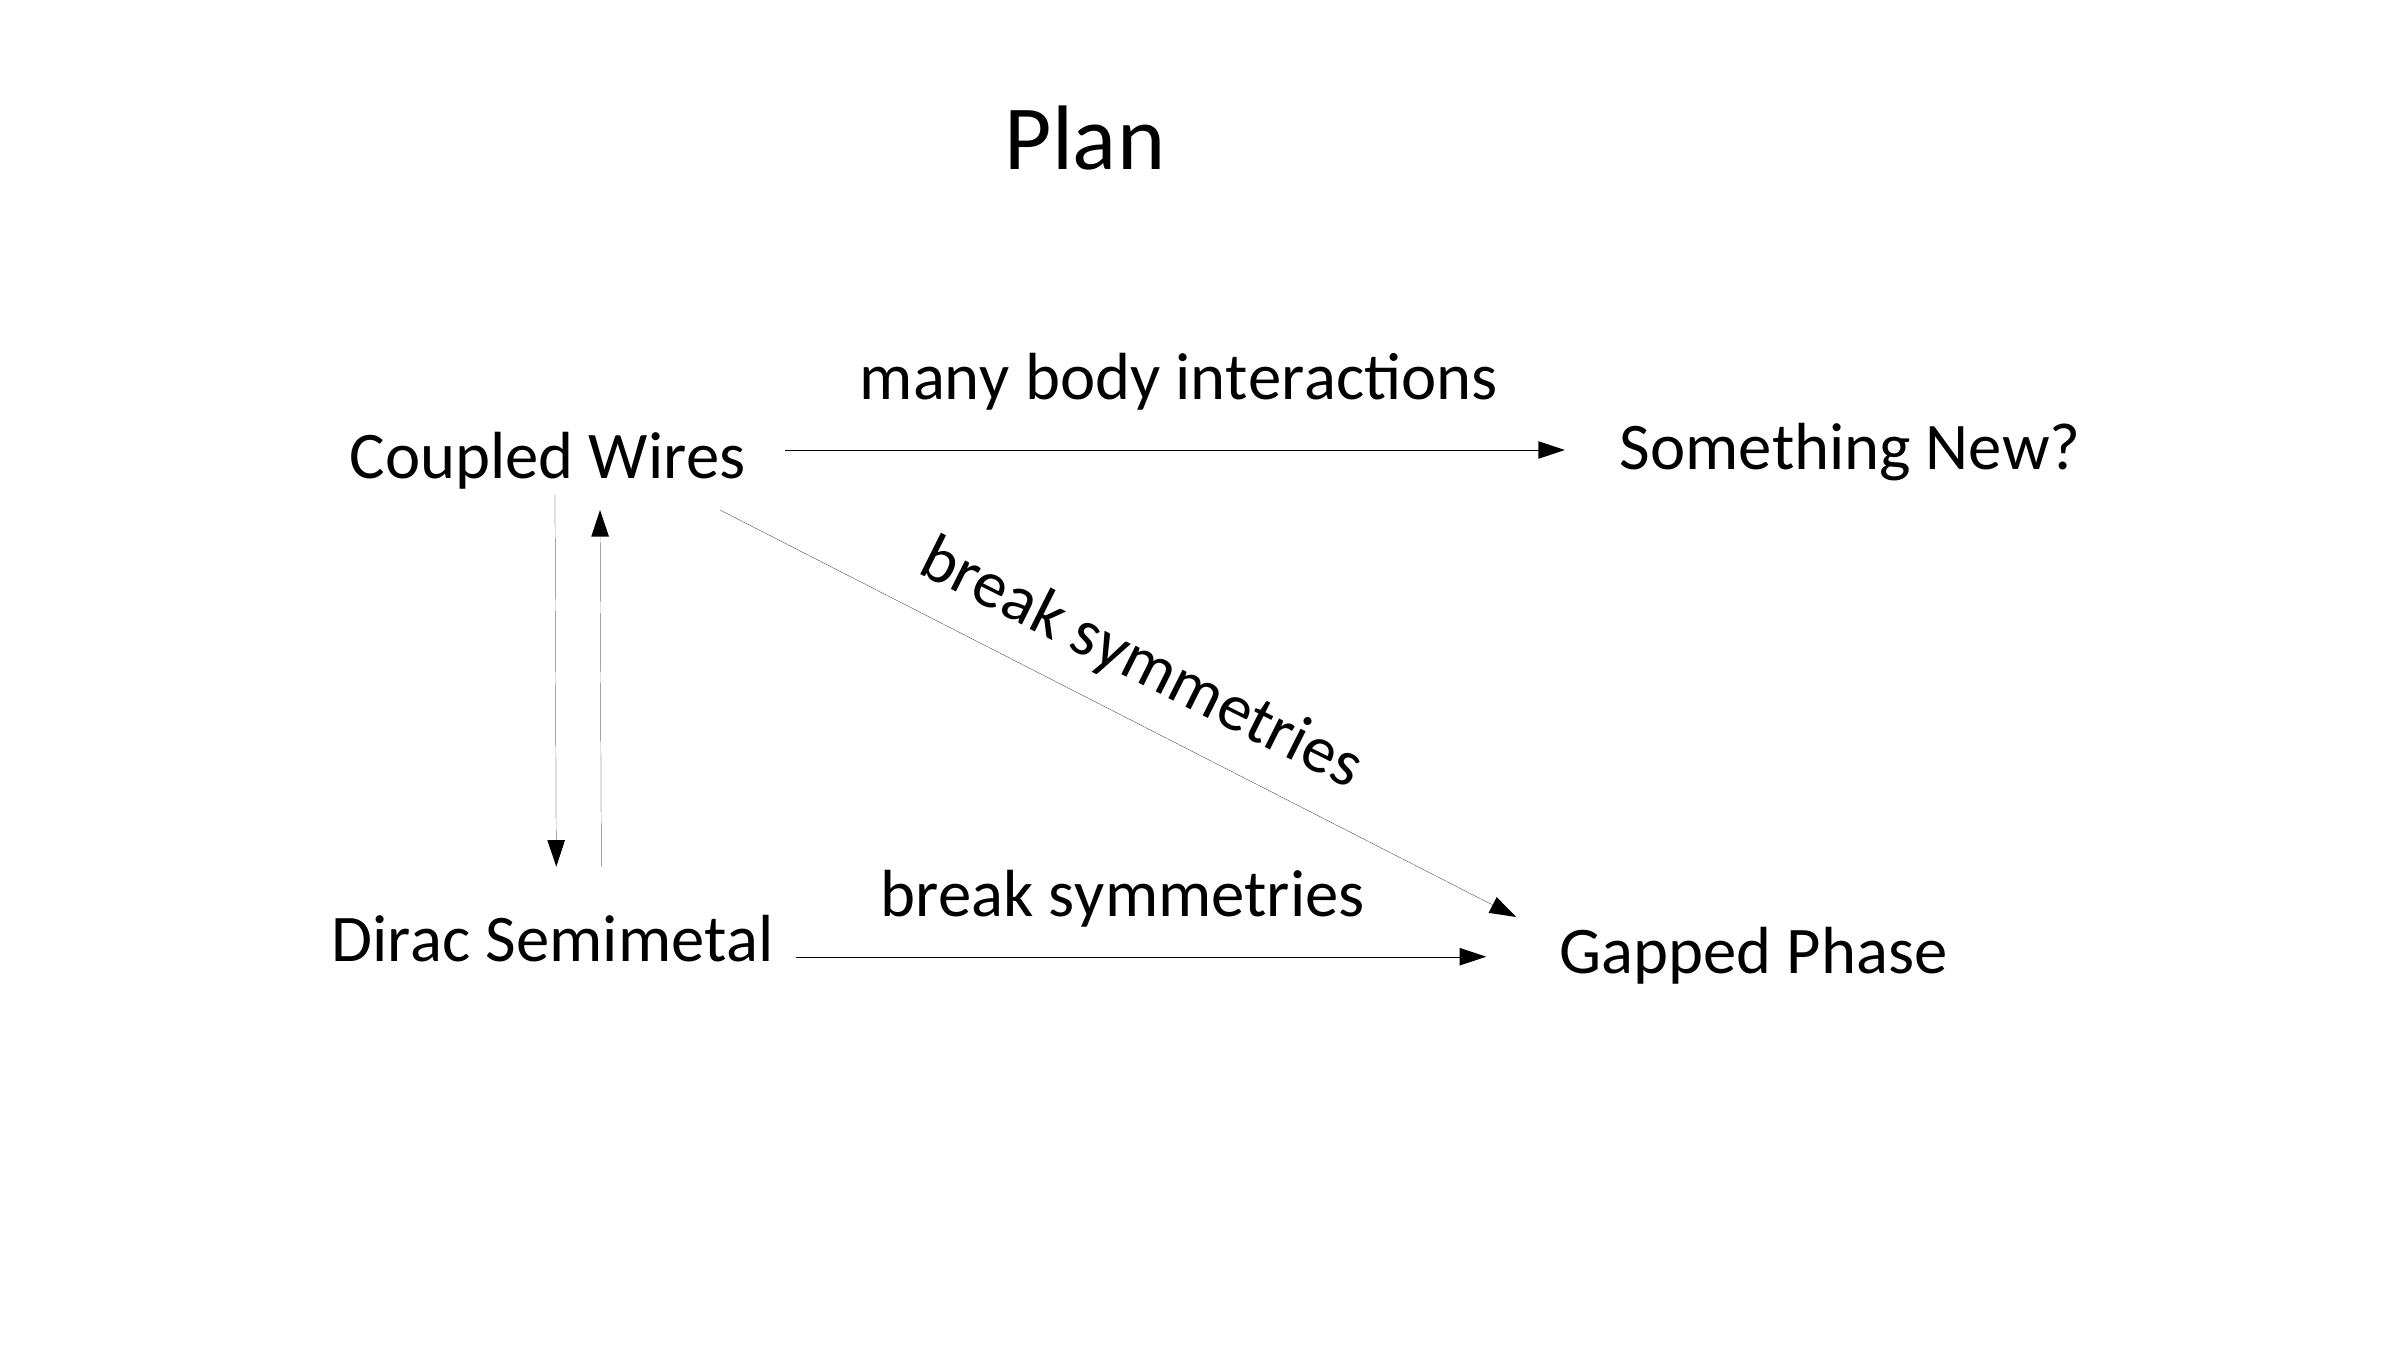

Plan
many body interactions
Something New?
Coupled Wires
break symmetries
break symmetries
Dirac Semimetal
Gapped Phase